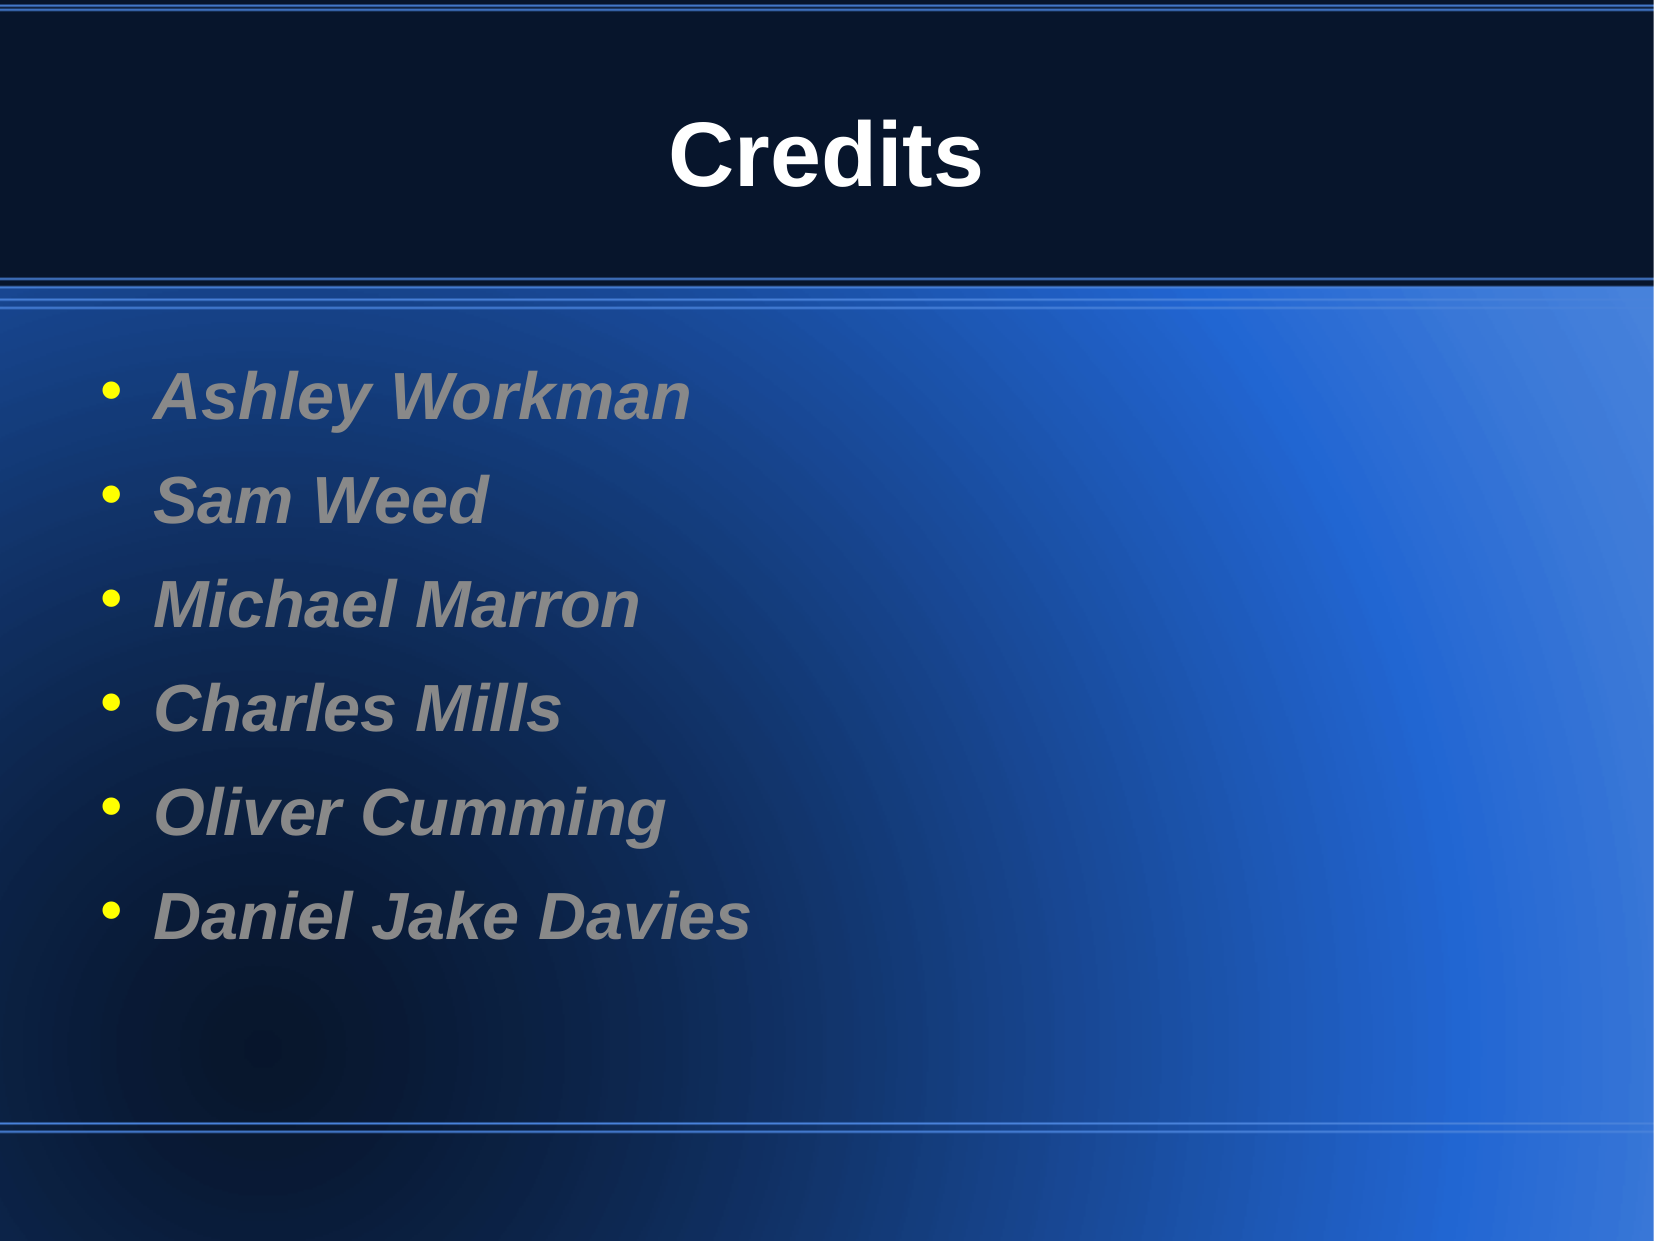

# Credits
Ashley Workman
Sam Weed
Michael Marron
Charles Mills
Oliver Cumming
Daniel Jake Davies